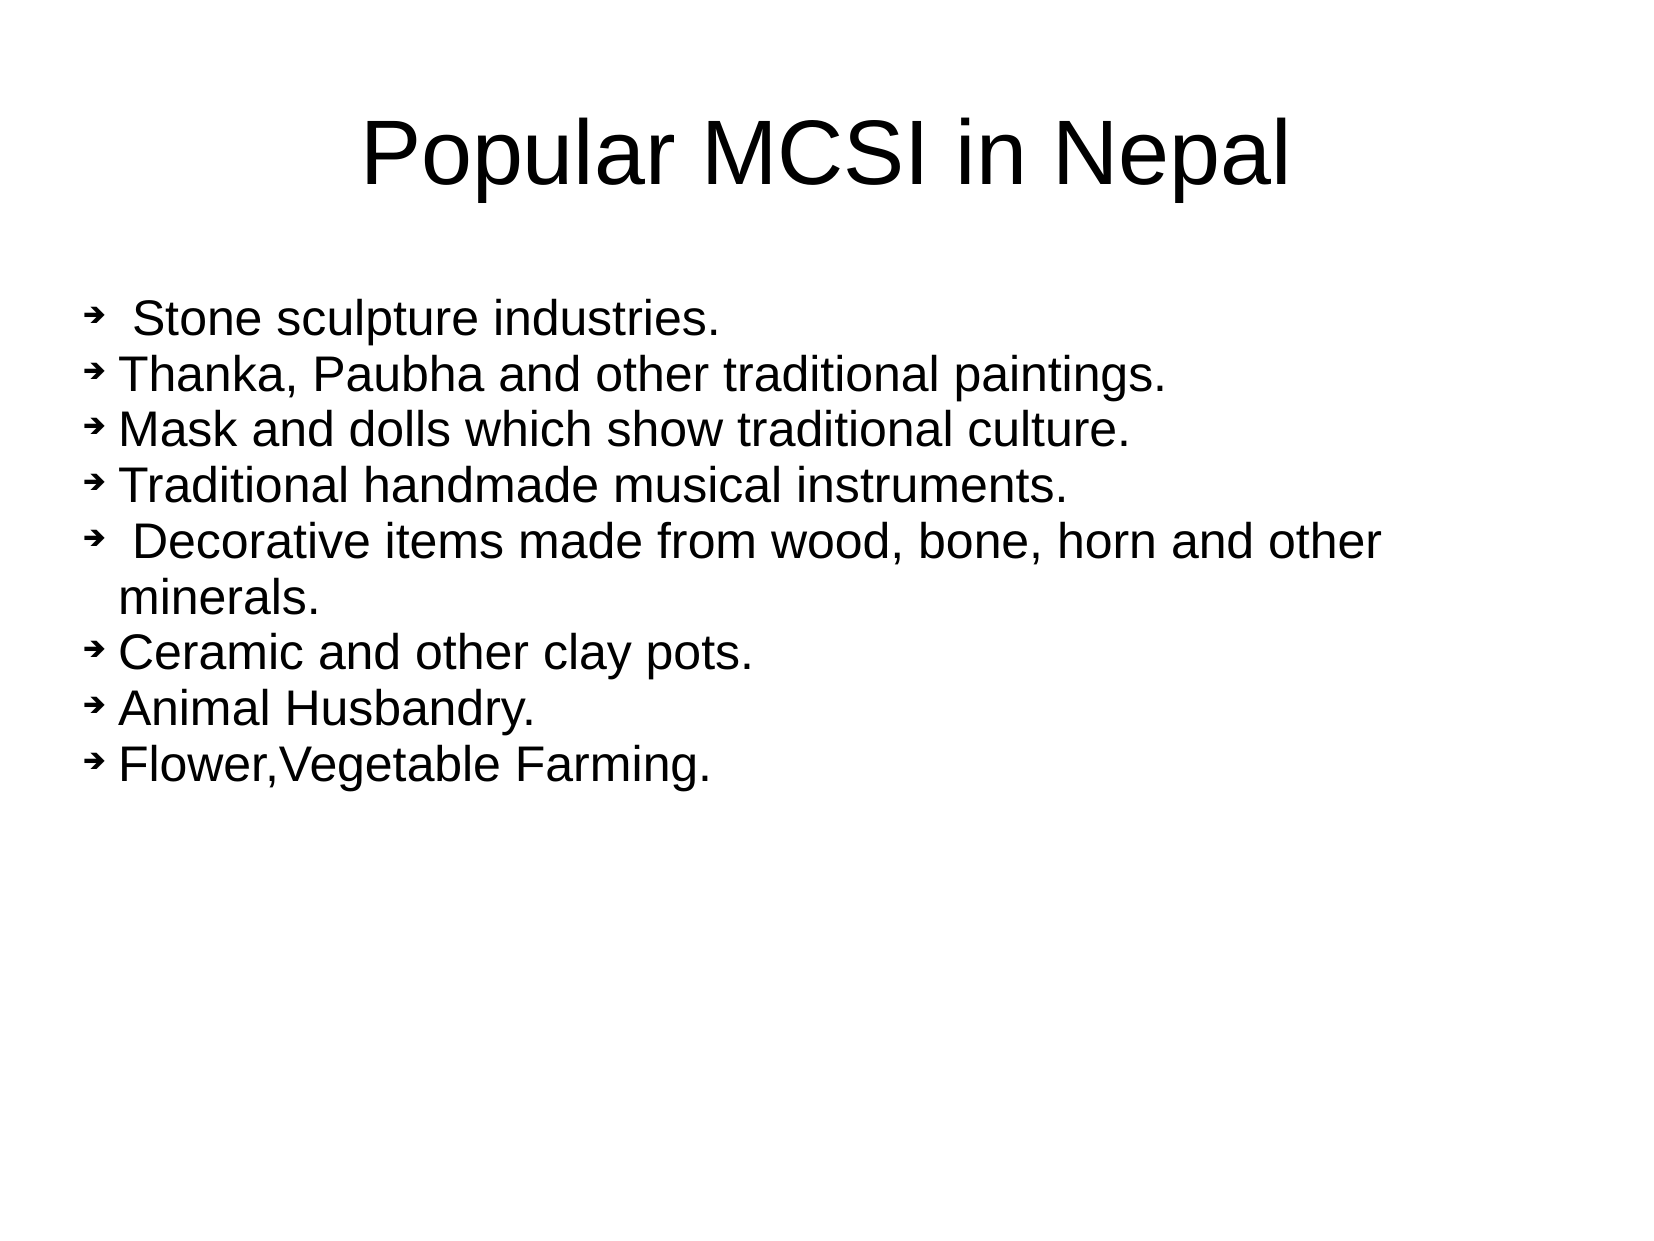

# Popular MCSI in Nepal
 Stone sculpture industries.
Thanka, Paubha and other traditional paintings.
Mask and dolls which show traditional culture.
Traditional handmade musical instruments.
 Decorative items made from wood, bone, horn and other minerals.
Ceramic and other clay pots.
Animal Husbandry.
Flower,Vegetable Farming.